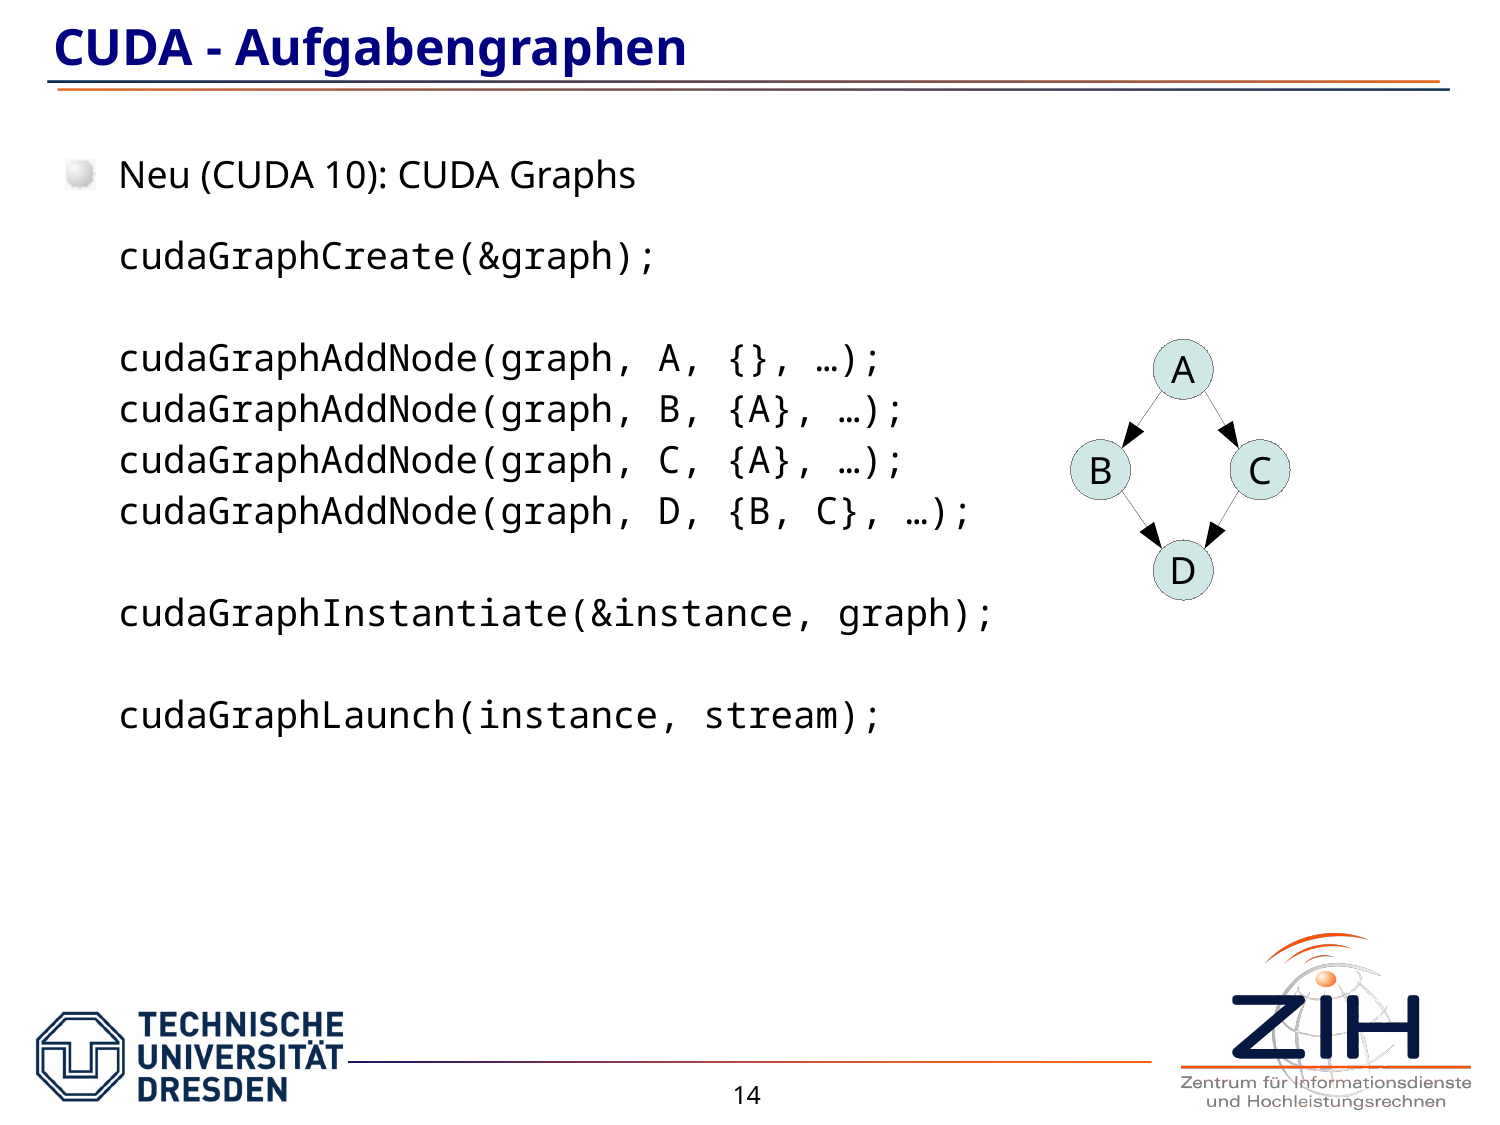

# CUDA - Aufgabengraphen
Neu (CUDA 10): CUDA Graphs
cudaGraphCreate(&graph);
cudaGraphAddNode(graph, A, {}, …);
cudaGraphAddNode(graph, B, {A}, …);
cudaGraphAddNode(graph, C, {A}, …);
cudaGraphAddNode(graph, D, {B, C}, …);
cudaGraphInstantiate(&instance, graph);
cudaGraphLaunch(instance, stream);
A
B
C
D
14